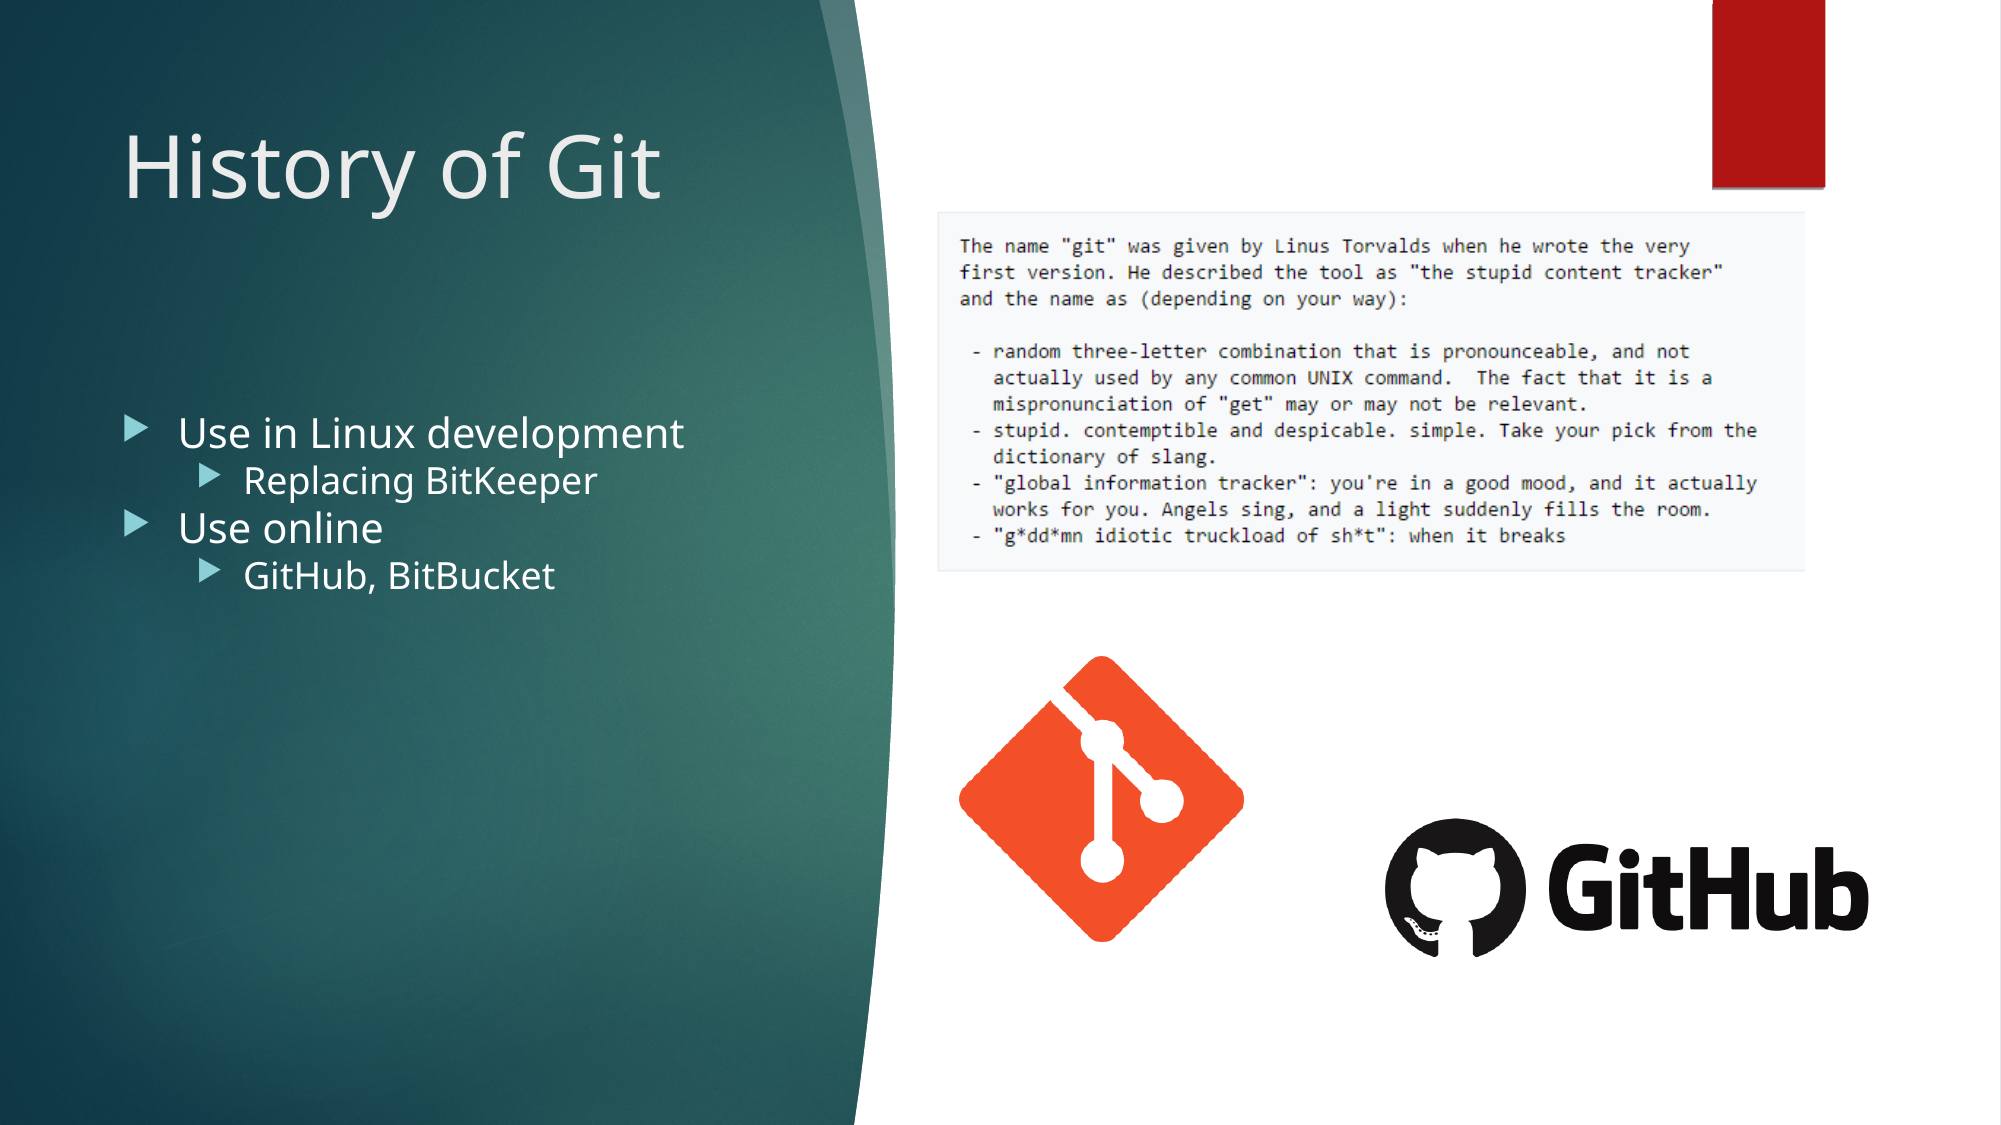

History of Git
Use in Linux development
Replacing BitKeeper
Use online
GitHub, BitBucket